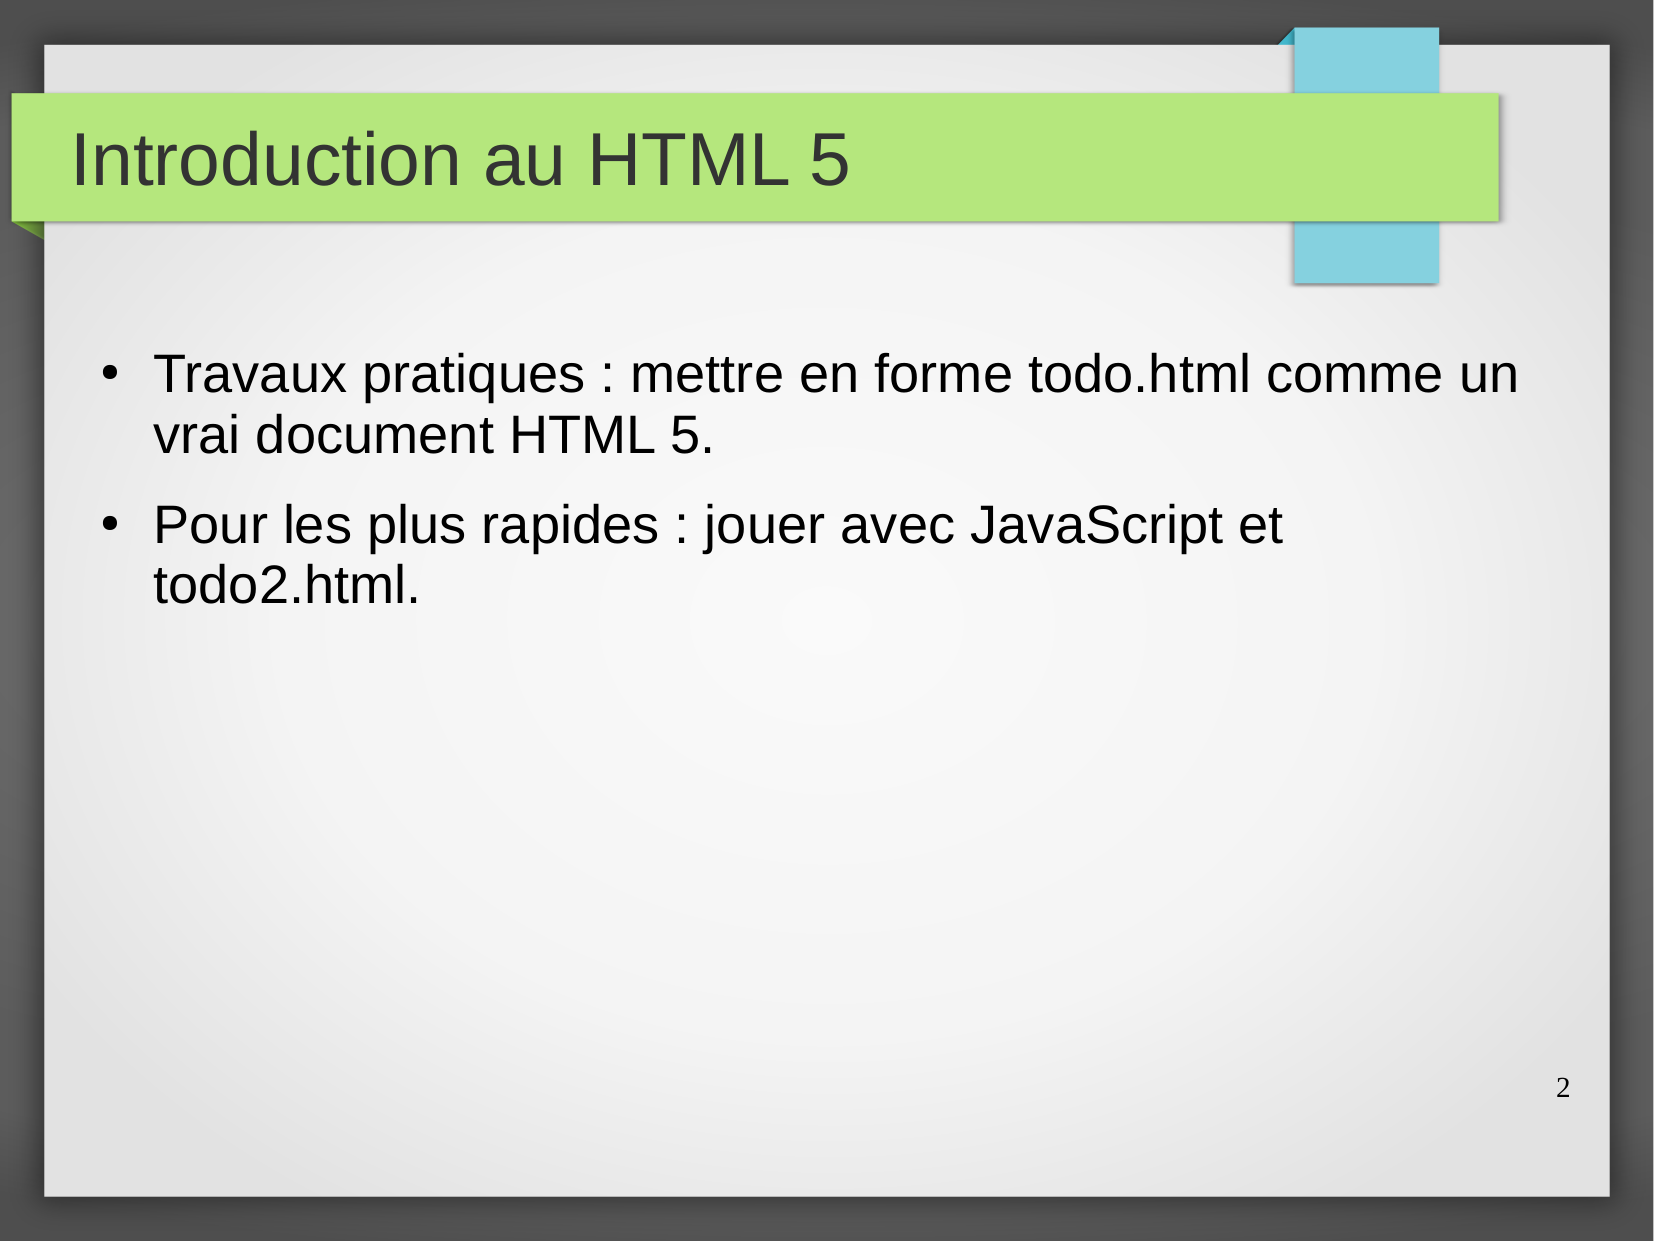

# Introduction au HTML 5
Travaux pratiques : mettre en forme todo.html comme un vrai document HTML 5.
Pour les plus rapides : jouer avec JavaScript et todo2.html.
2